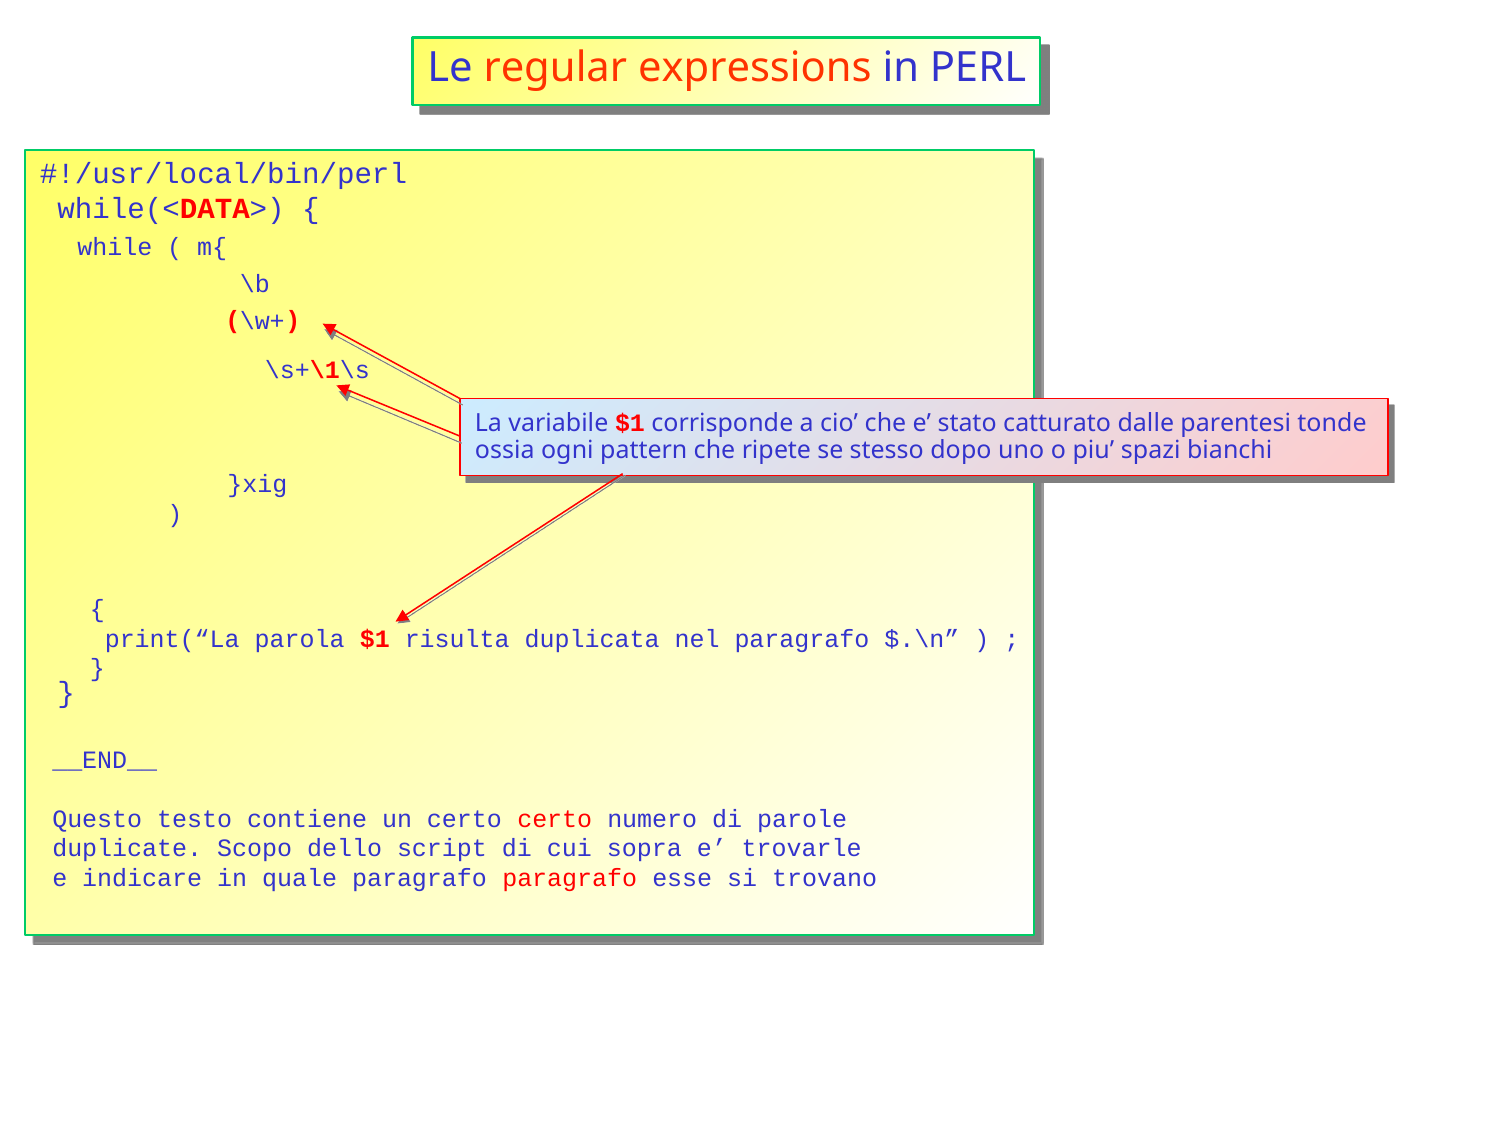

Le regular expressions in PERL
#!/usr/local/bin/perl
 while(<DATA>) {
 }
while ( m{
 }xig
 )
\b
( )
\w+
La variabile $1 corrisponde a cio’ che e’ stato catturato dalle parentesi tonde
ossia ogni pattern che ripete se stesso dopo uno o piu’ spazi bianchi
\s+\1\s
{
 print(“La parola $1 risulta duplicata nel paragrafo $.\n” ) ;
}
__END__
Questo testo contiene un certo certo numero di parole
duplicate. Scopo dello script di cui sopra e’ trovarle
e indicare in quale paragrafo paragrafo esse si trovano
__END__
Questo testo contiene un certo certo numero di parole
duplicate. Scopo dello script di cui sopra e’ trovarle
e indicare in quale paragrafo paragrafo esse si trovano